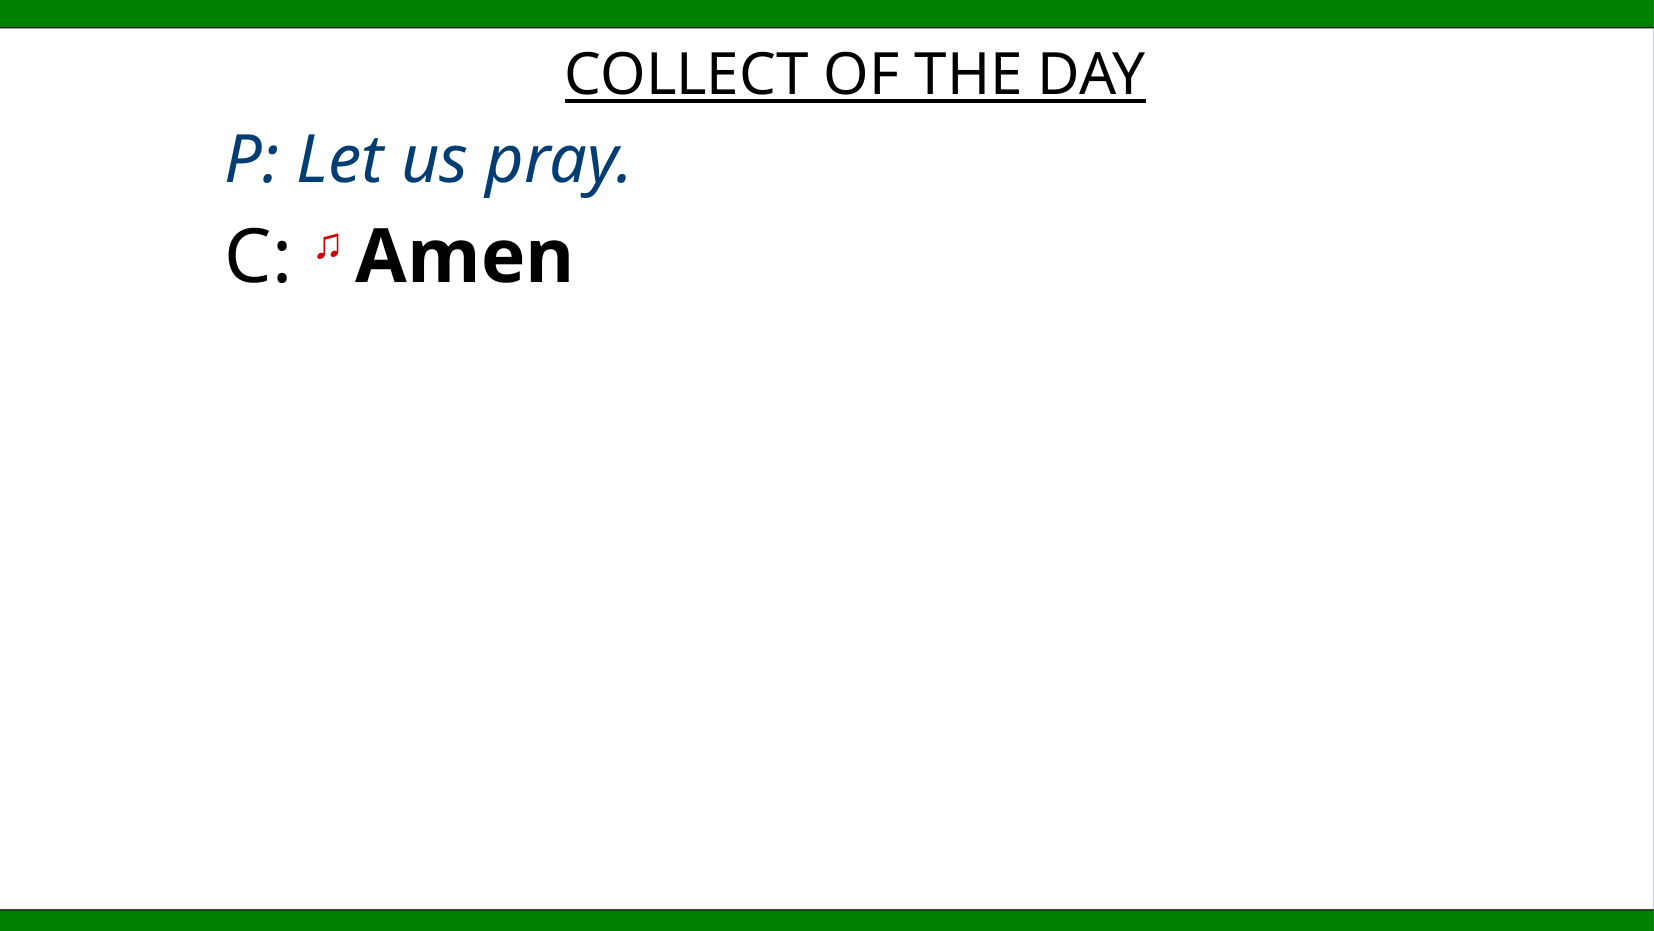

COLLECT OF THE DAY
P: Let us pray.
C: ♫ Amen